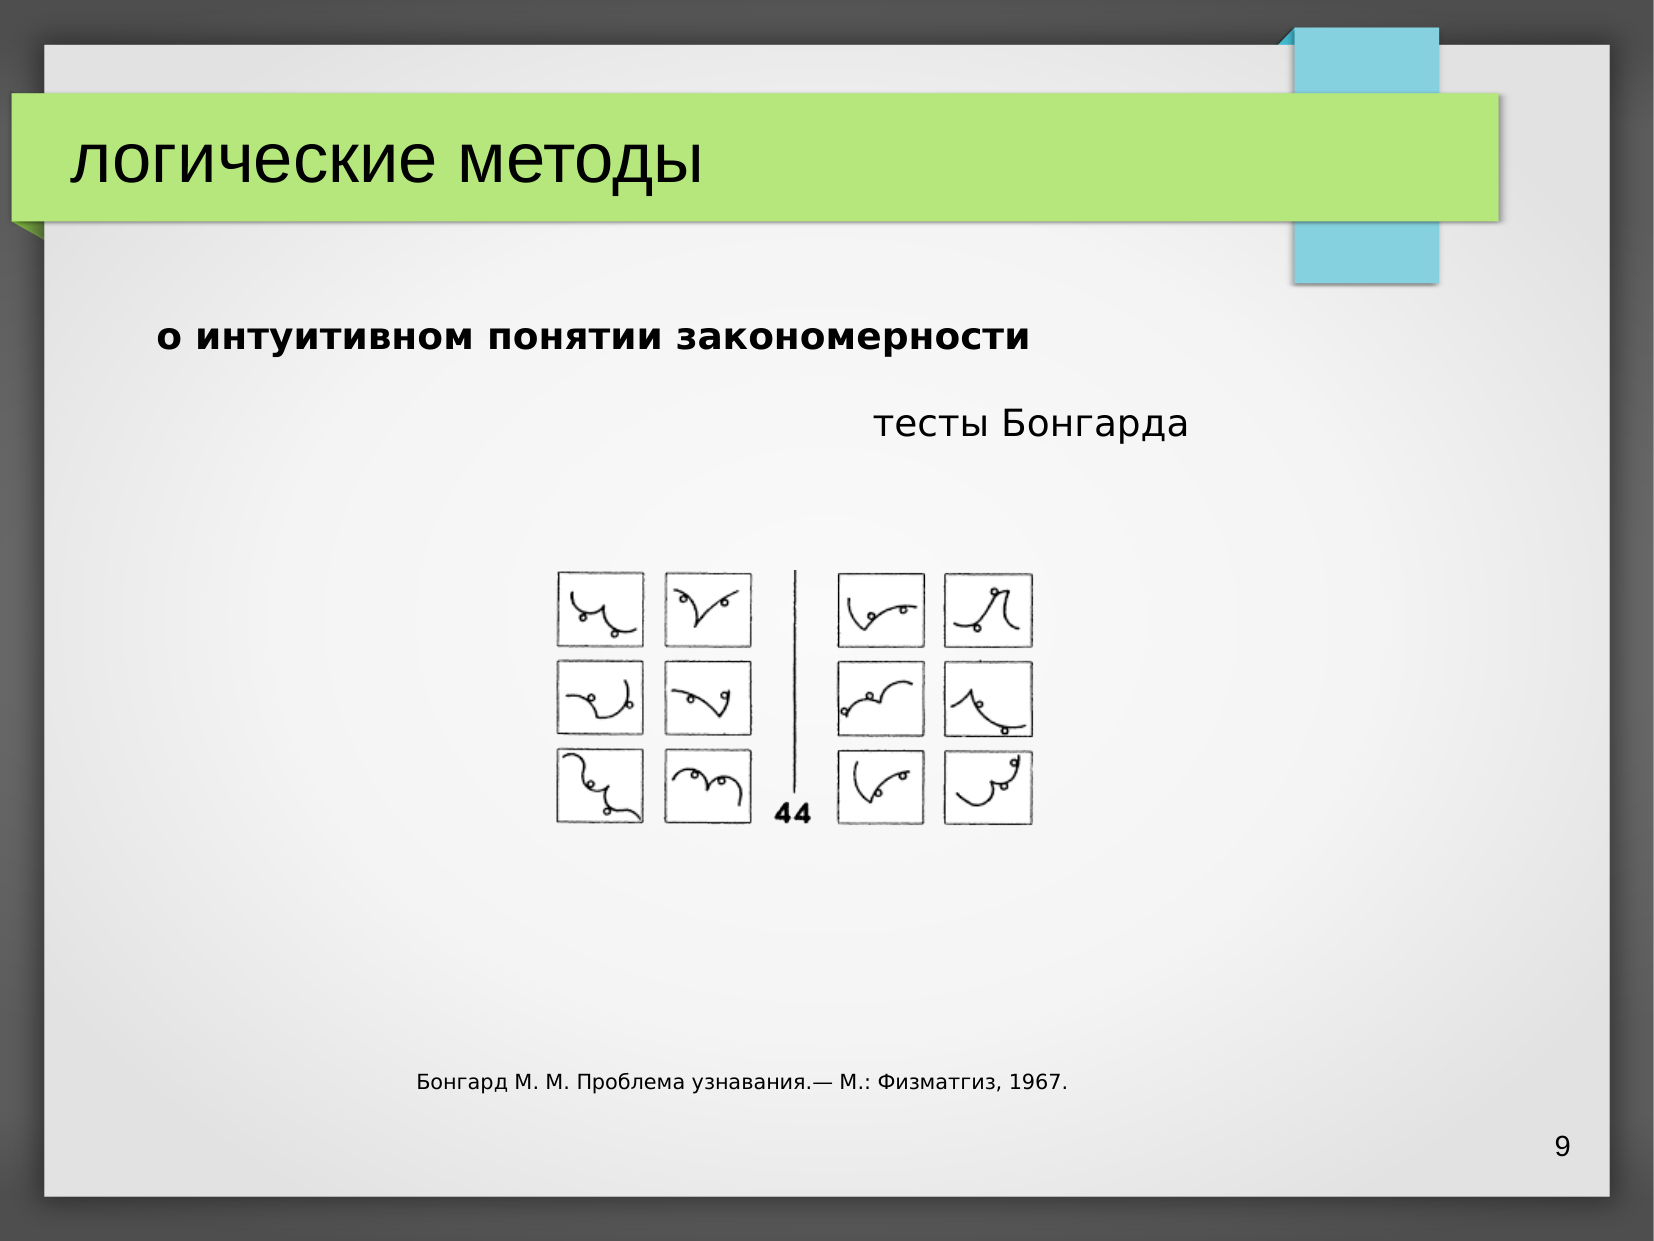

# логические методы
о интуитивном понятии закономерности
тесты Бонгарда
Бонгард М. М. Проблема узнавания.— М.: Физматгиз, 1967.
9